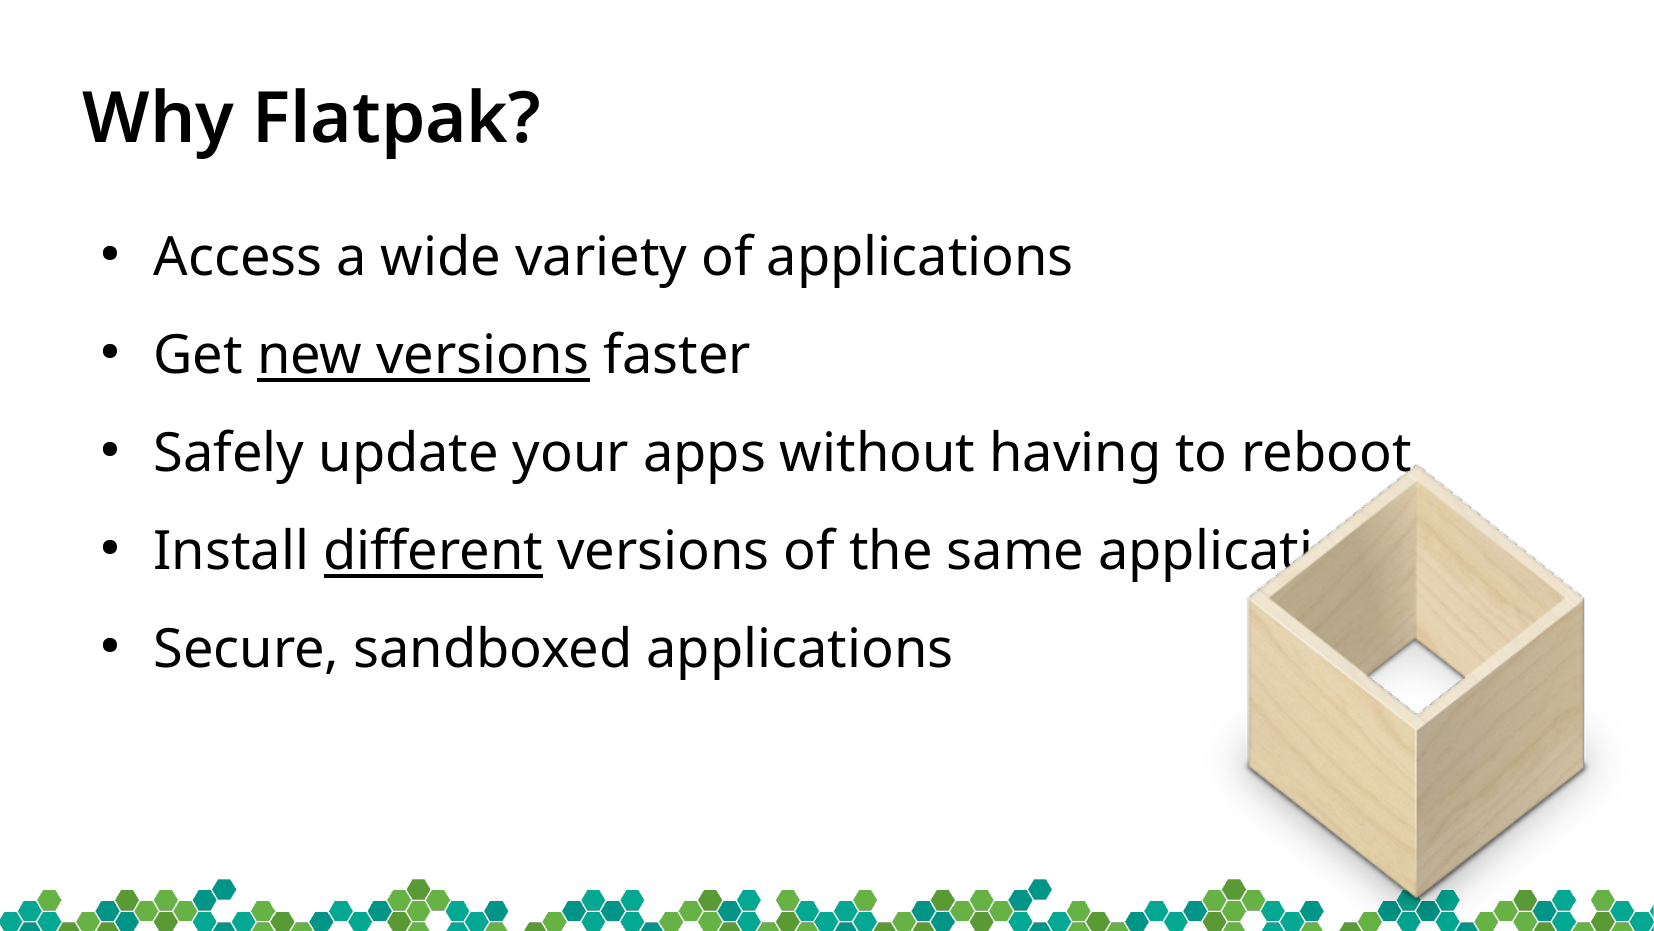

# Why Flatpak?
Access a wide variety of applications
Get new versions faster
Safely update your apps without having to reboot
Install different versions of the same application
Secure, sandboxed applications